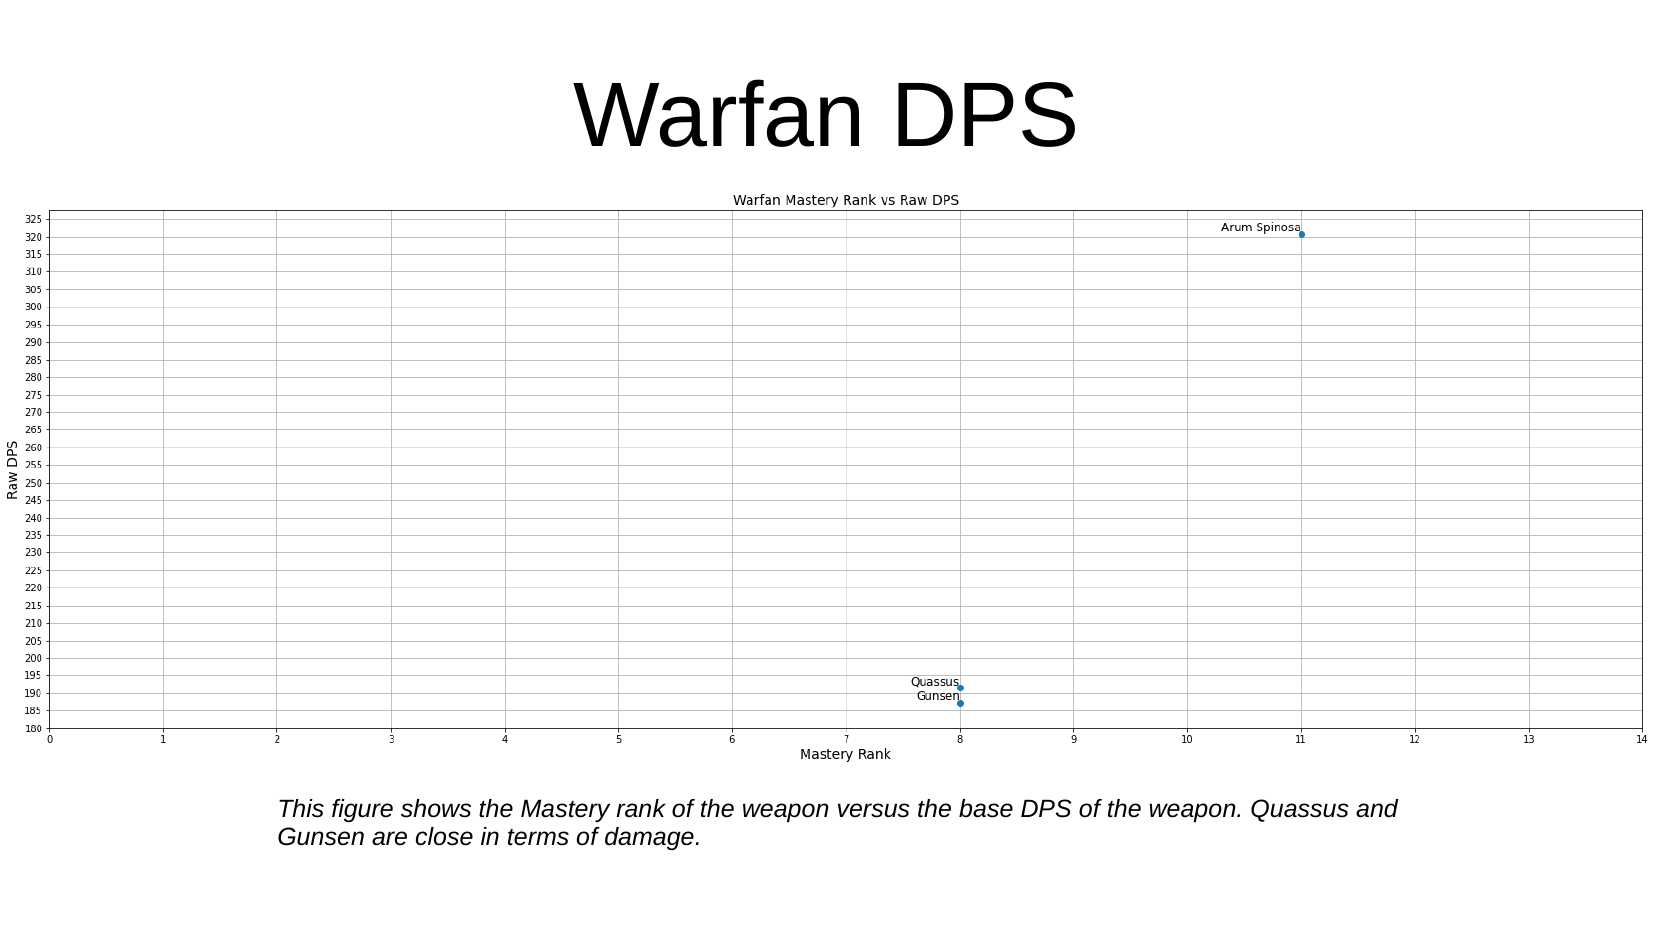

# Warfan DPS
This figure shows the Mastery rank of the weapon versus the base DPS of the weapon. Quassus and Gunsen are close in terms of damage.